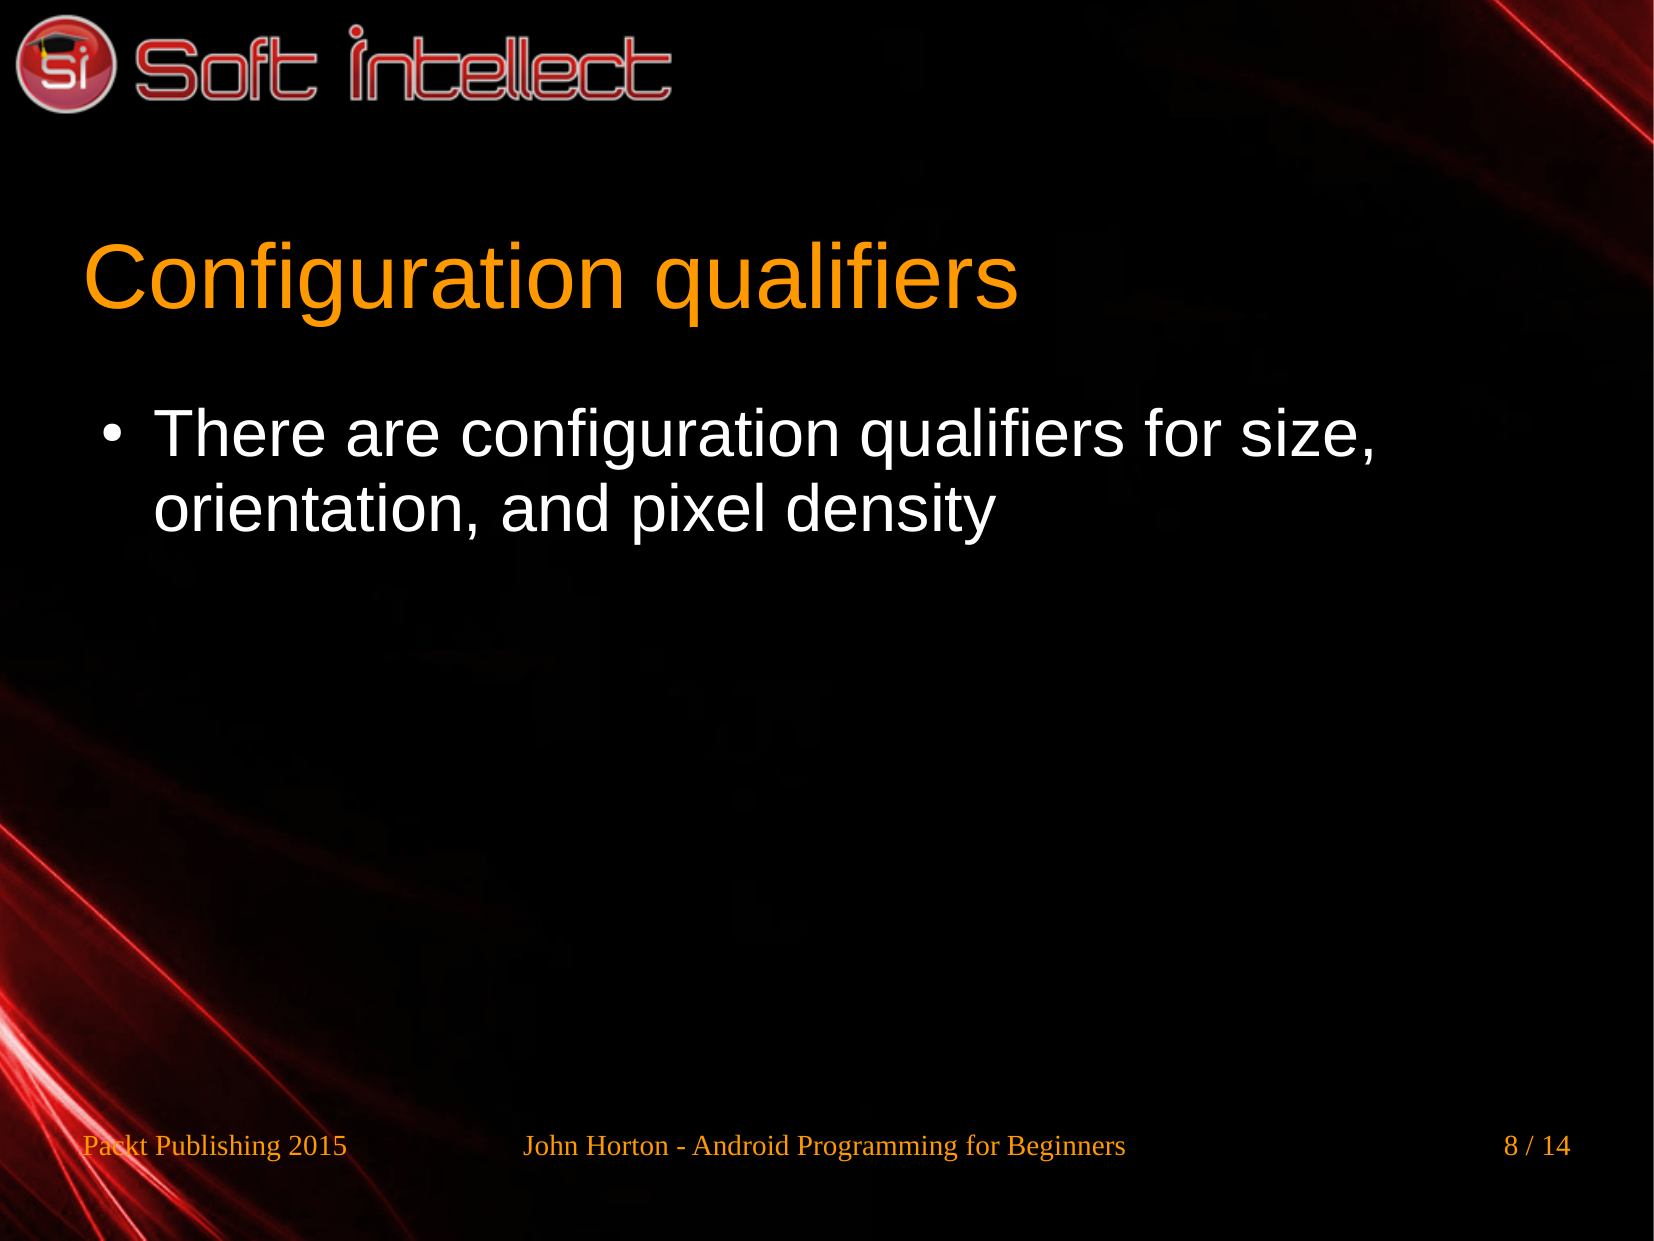

# Configuration qualifiers
There are configuration qualifiers for size, orientation, and pixel density
Packt Publishing 2015
John Horton - Android Programming for Beginners
8